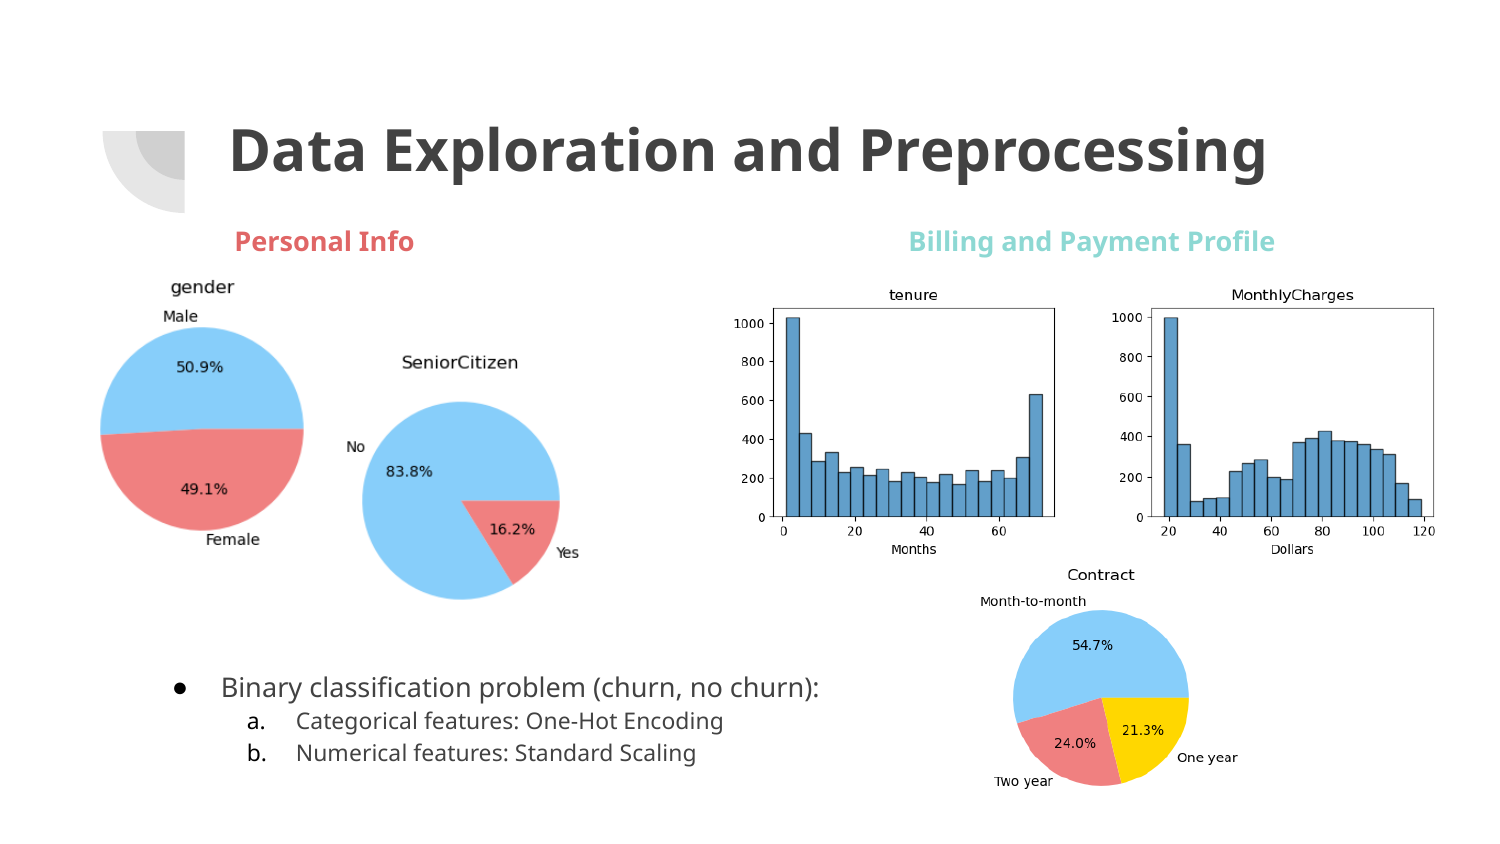

# Data Exploration and Preprocessing
Personal Info
Billing and Payment Profile
Binary classification problem (churn, no churn):
Categorical features: One-Hot Encoding
Numerical features: Standard Scaling